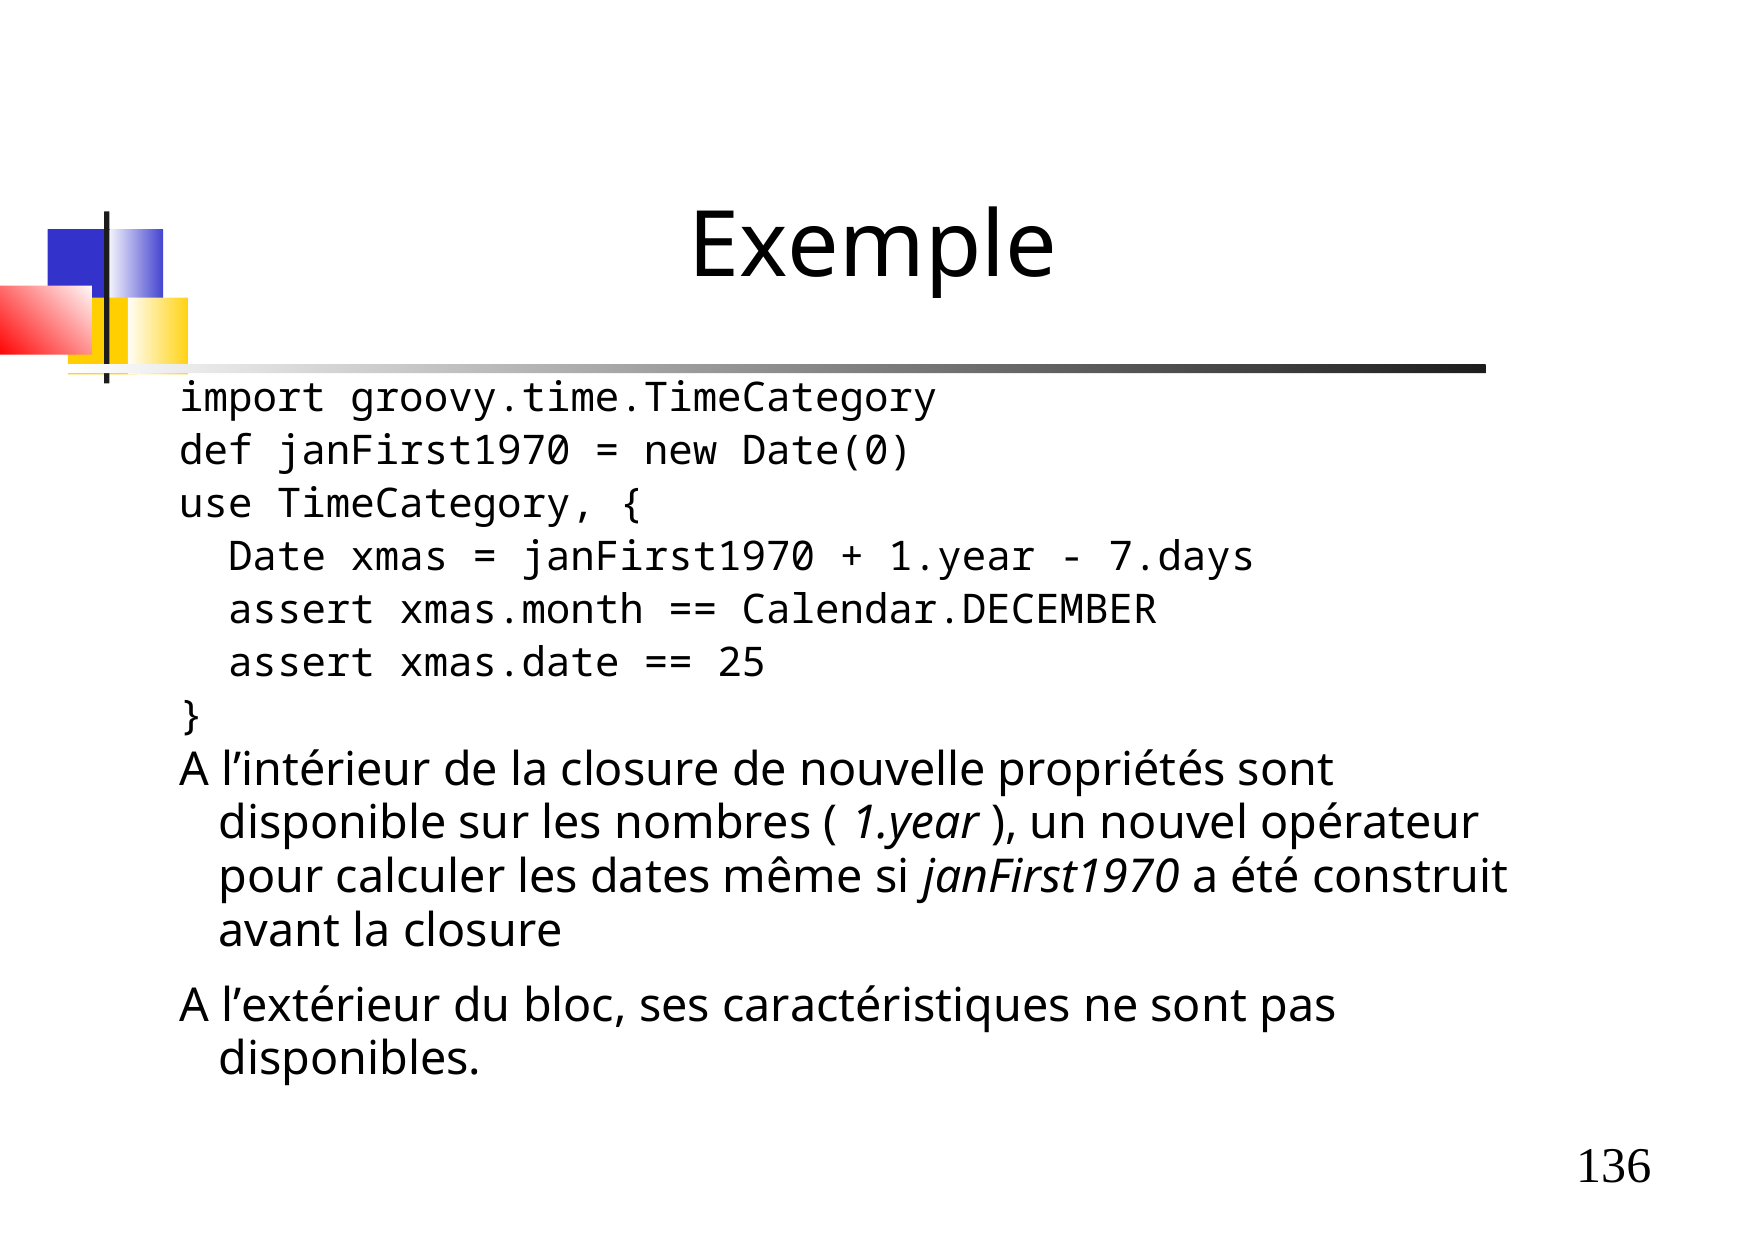

# Exemple
import groovy.time.TimeCategory
def janFirst1970 = new Date(0)
use TimeCategory, {
 Date xmas = janFirst1970 + 1.year - 7.days
 assert xmas.month == Calendar.DECEMBER
 assert xmas.date == 25
}
A l’intérieur de la closure de nouvelle propriétés sont disponible sur les nombres ( 1.year ), un nouvel opérateur pour calculer les dates même si janFirst1970 a été construit avant la closure
A l’extérieur du bloc, ses caractéristiques ne sont pas disponibles.